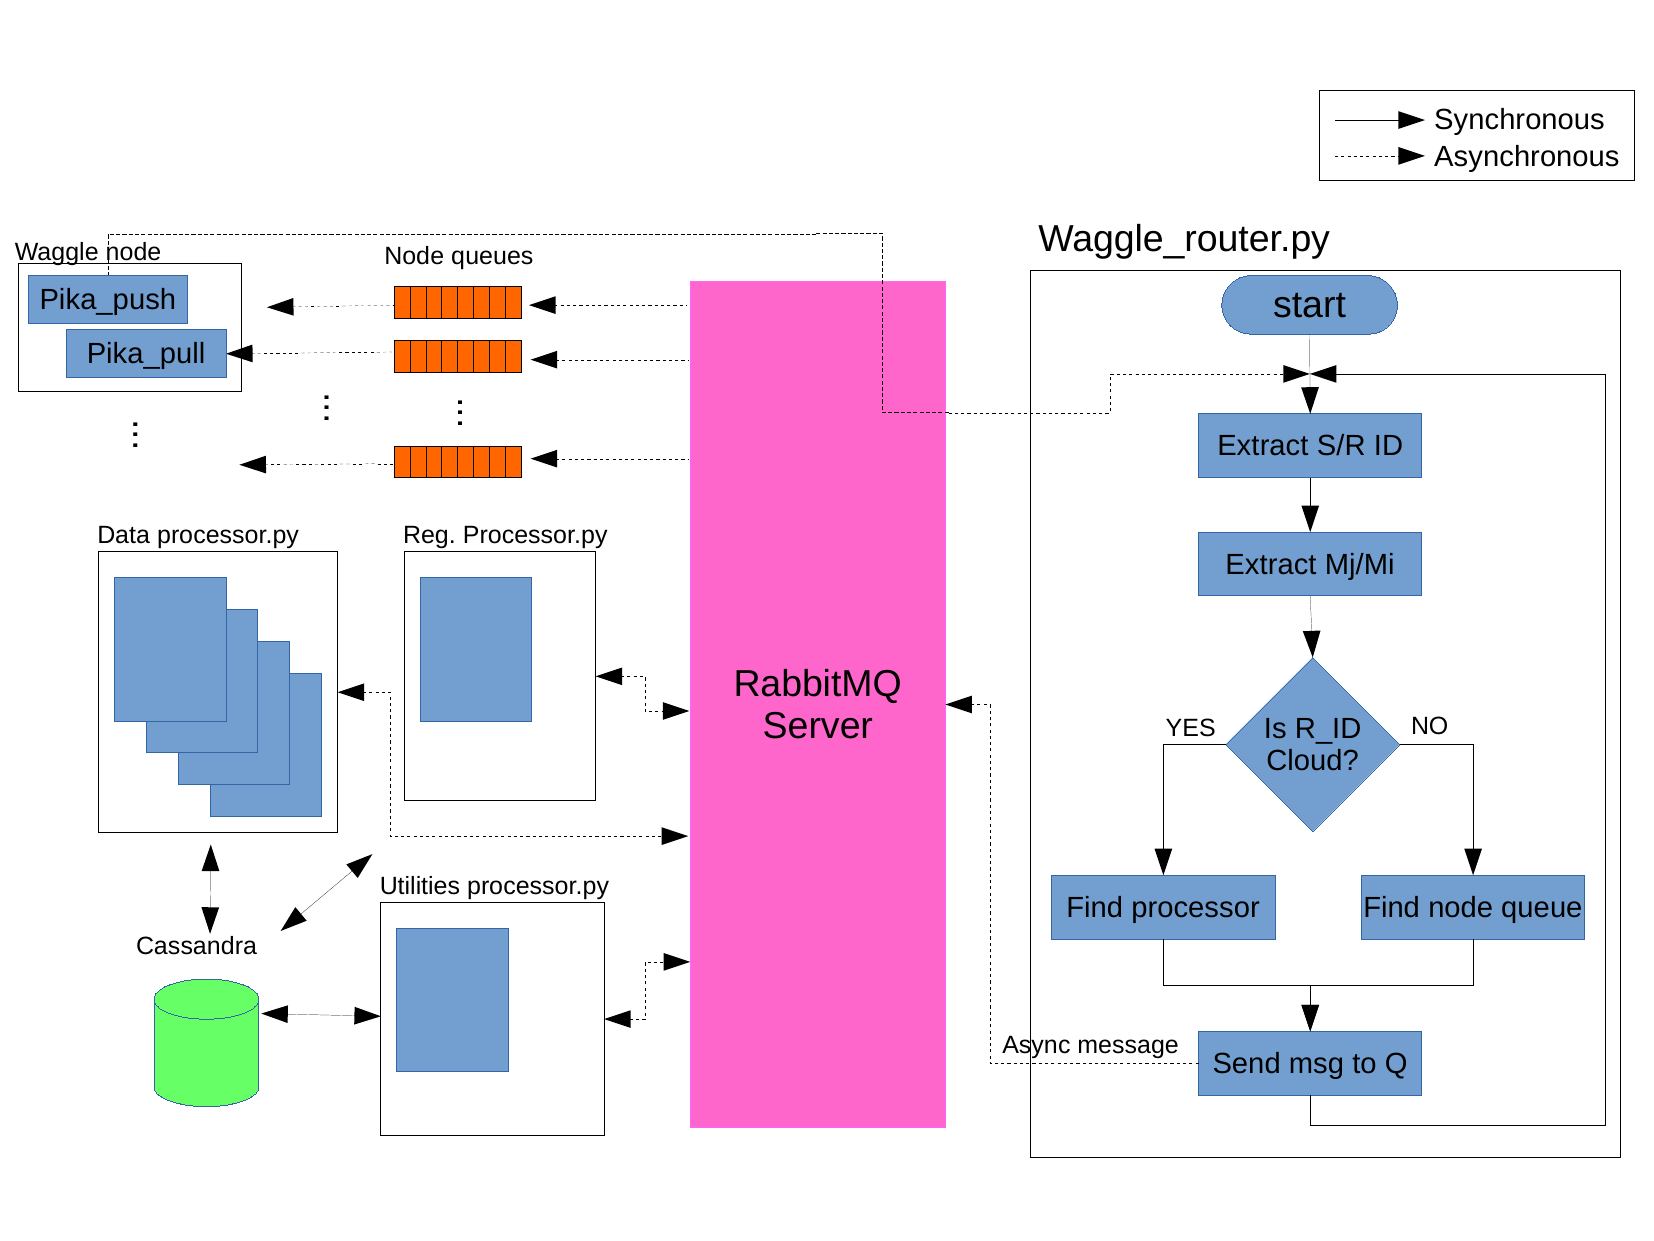

Synchronous
Asynchronous
Waggle_router.py
Waggle node
Node queues
start
Pika_push
RabbitMQ
Server
Pika_pull
...
...
...
Extract S/R ID
Data processor.py
Reg. Processor.py
Extract Mj/Mi
Is R_ID
Cloud?
NO
YES
Utilities processor.py
Find processor
Find node queue
Cassandra
Async message
Send msg to Q